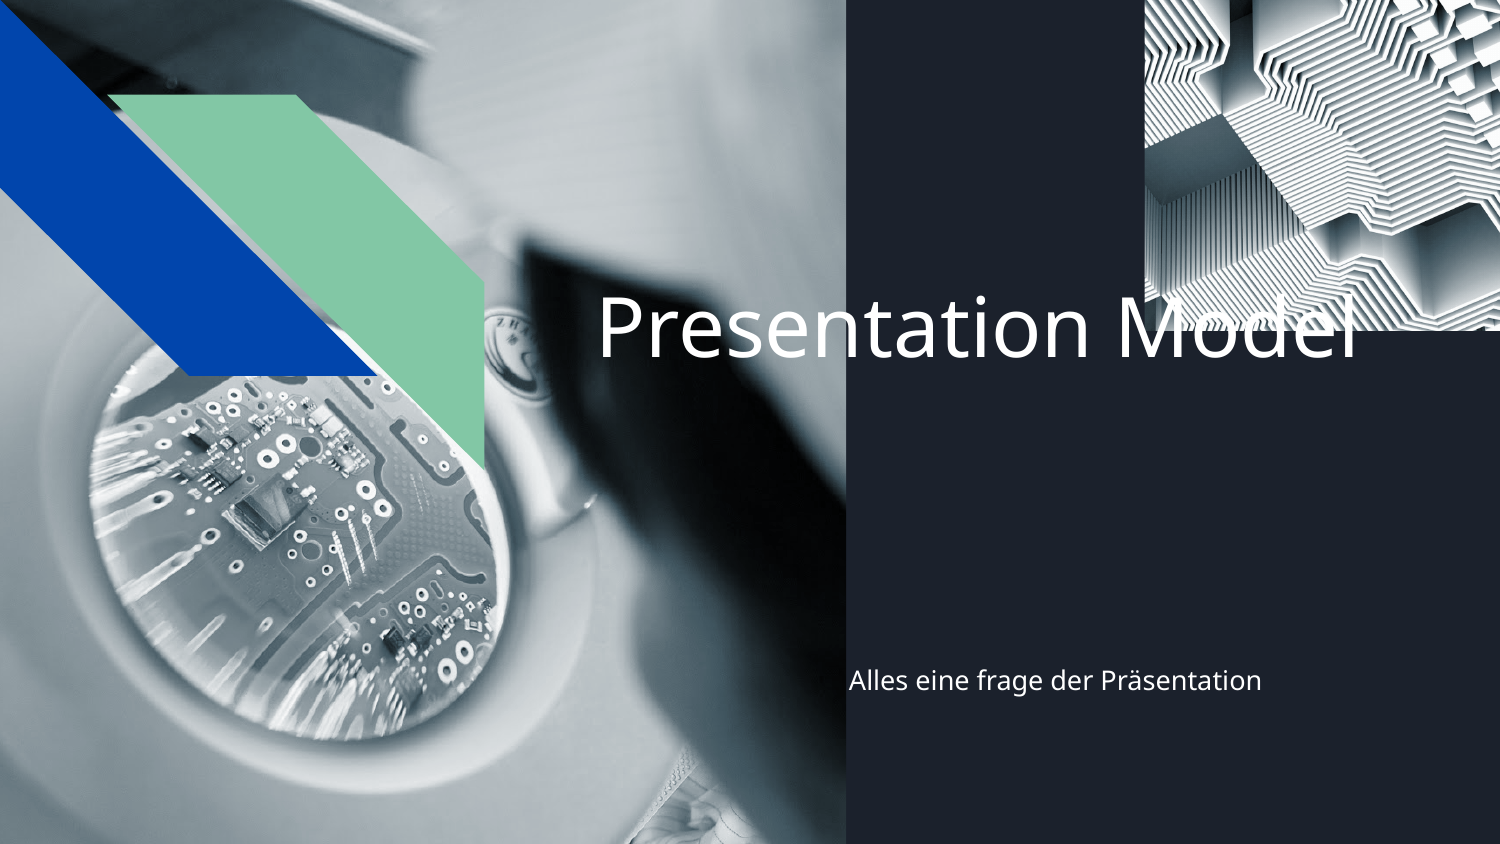

# Presentation Model
Alles eine frage der Präsentation